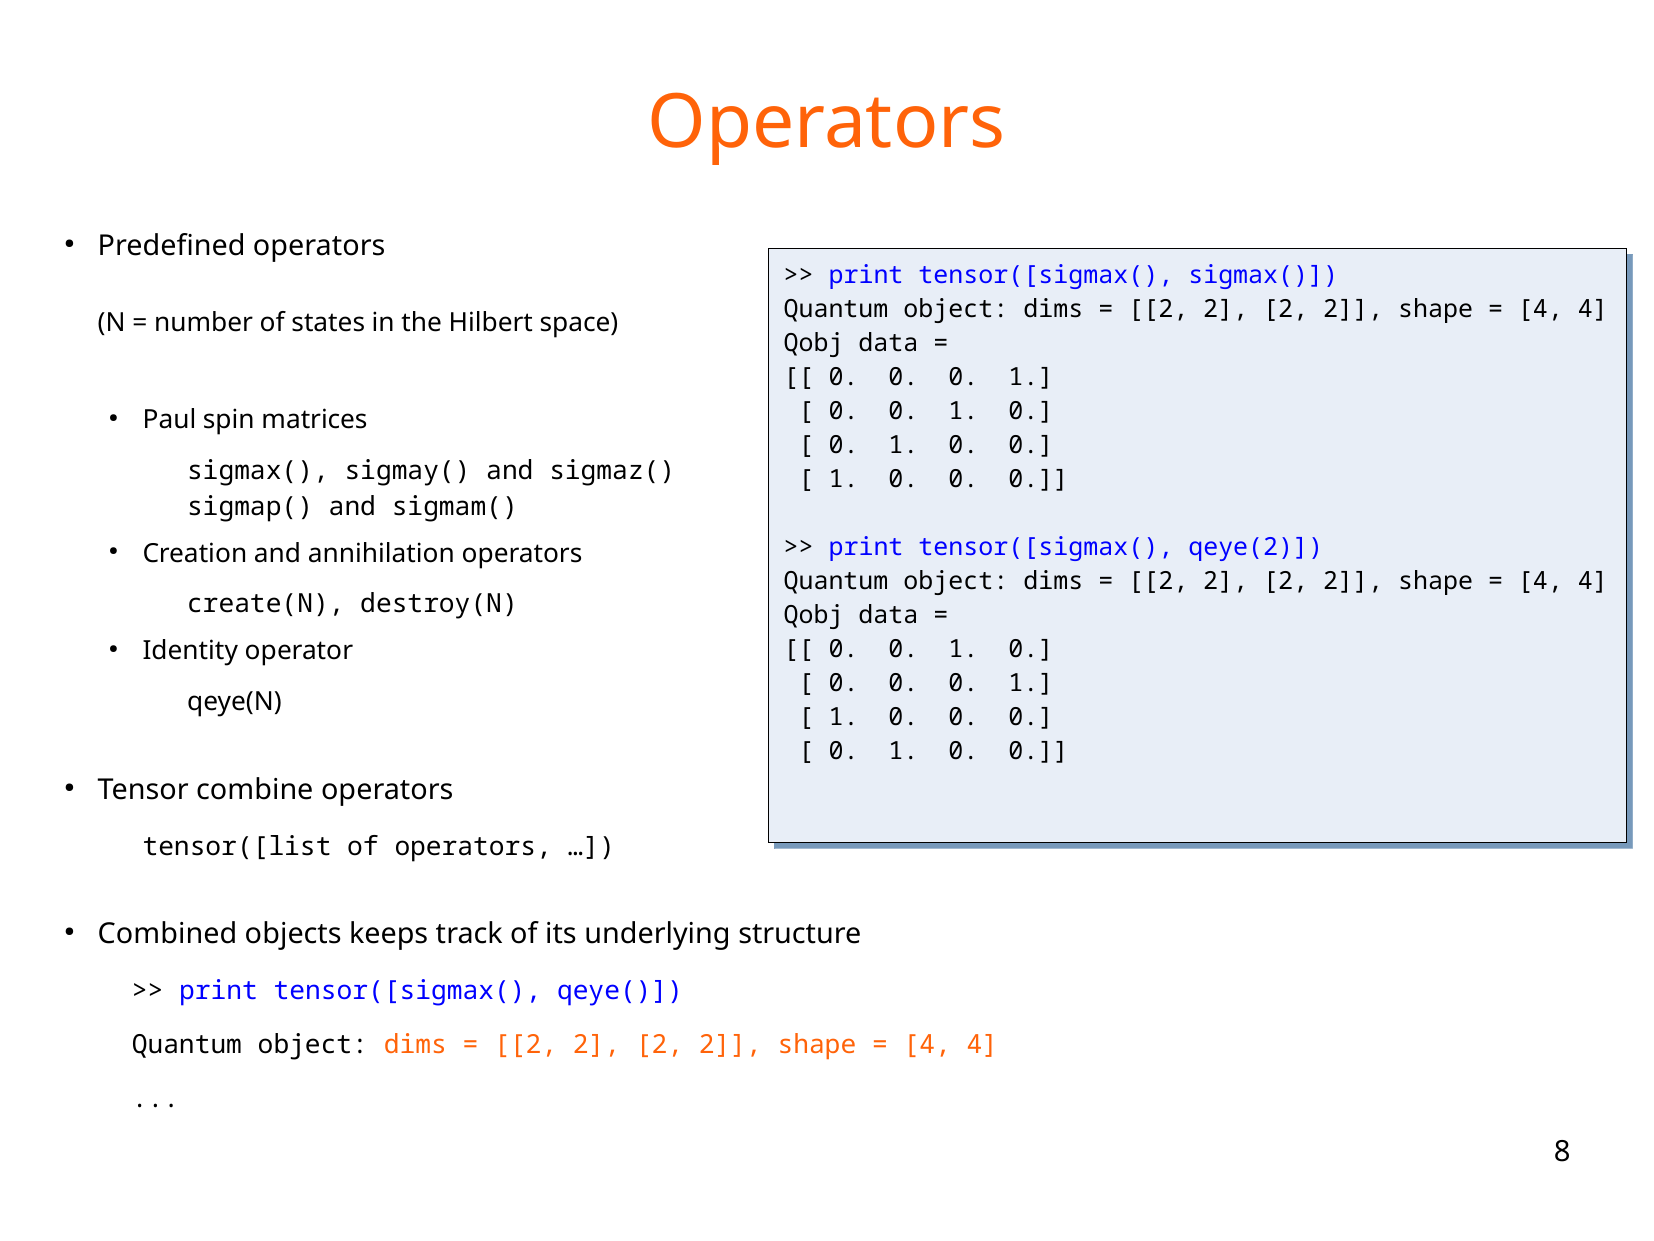

# Operators
Predefined operators
(N = number of states in the Hilbert space)
Paul spin matrices
sigmax(), sigmay() and sigmaz()
sigmap() and sigmam()
Creation and annihilation operators
create(N), destroy(N)
Identity operator
qeye(N)
Tensor combine operators
tensor([list of operators, …])
Combined objects keeps track of its underlying structure
 >> print tensor([sigmax(), qeye()])
 Quantum object: dims = [[2, 2], [2, 2]], shape = [4, 4]
 ...
>> print tensor([sigmax(), sigmax()])
Quantum object: dims = [[2, 2], [2, 2]], shape = [4, 4]
Qobj data =
[[ 0. 0. 0. 1.]
 [ 0. 0. 1. 0.]
 [ 0. 1. 0. 0.]
 [ 1. 0. 0. 0.]]
>> print tensor([sigmax(), qeye(2)])
Quantum object: dims = [[2, 2], [2, 2]], shape = [4, 4]
Qobj data =
[[ 0. 0. 1. 0.]
 [ 0. 0. 0. 1.]
 [ 1. 0. 0. 0.]
 [ 0. 1. 0. 0.]]
8